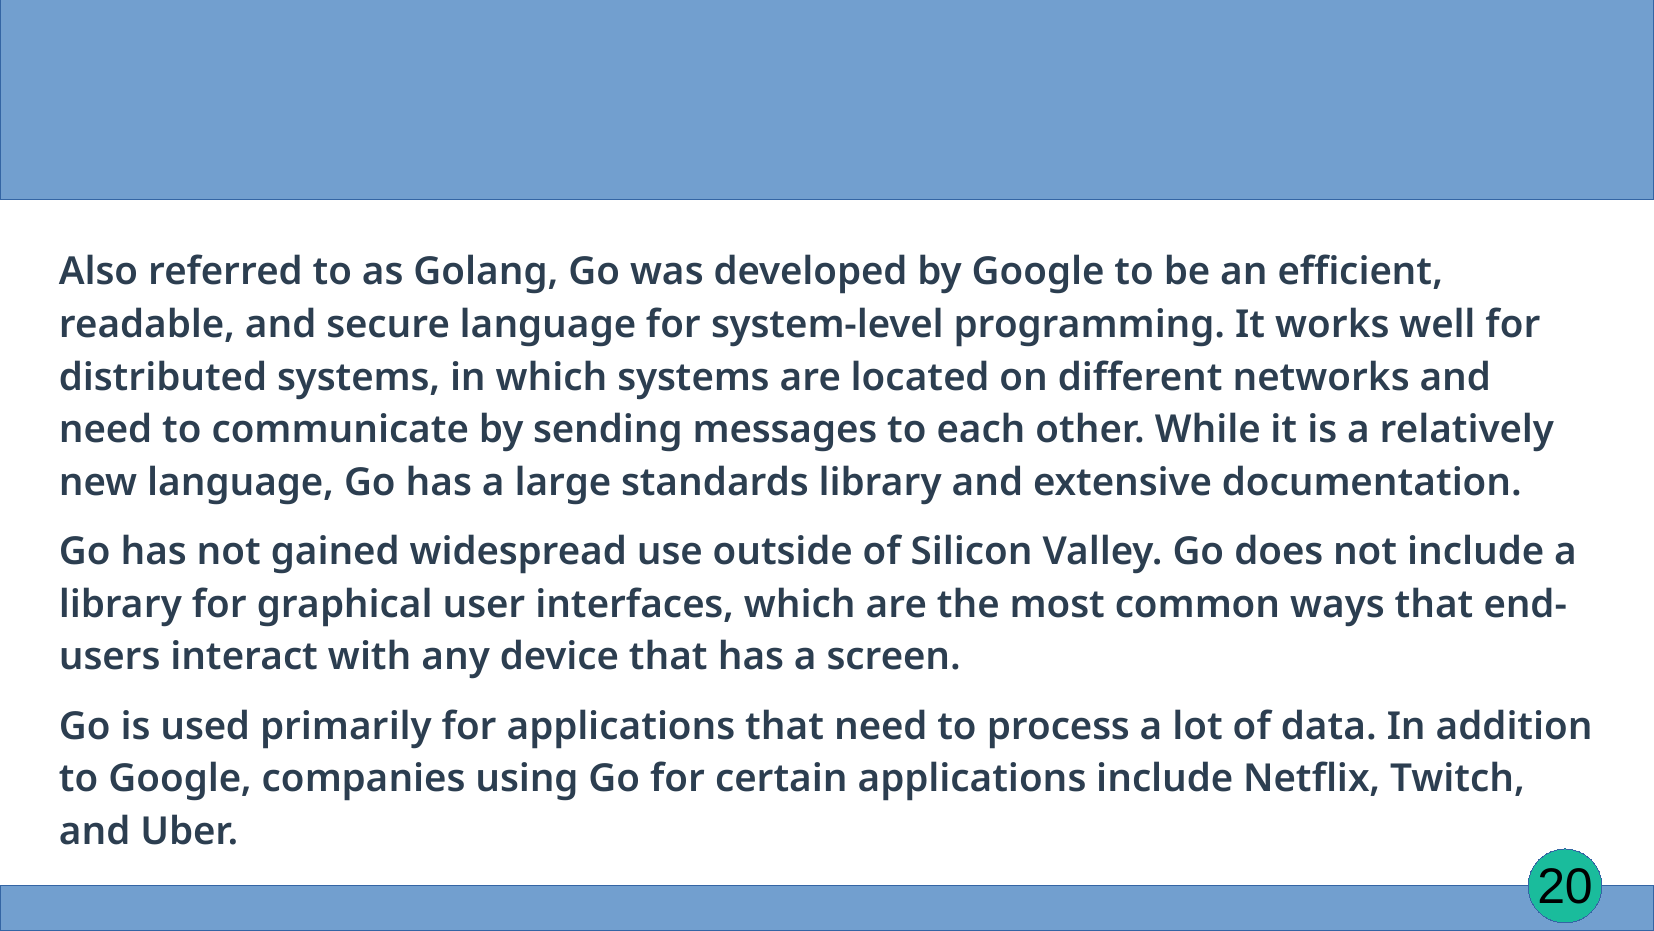

#
Also referred to as Golang, Go was developed by Google to be an efficient, readable, and secure language for system-level programming. It works well for distributed systems, in which systems are located on different networks and need to communicate by sending messages to each other. While it is a relatively new language, Go has a large standards library and extensive documentation.
Go has not gained widespread use outside of Silicon Valley. Go does not include a library for graphical user interfaces, which are the most common ways that end-users interact with any device that has a screen.
Go is used primarily for applications that need to process a lot of data. In addition to Google, companies using Go for certain applications include Netflix, Twitch, and Uber.